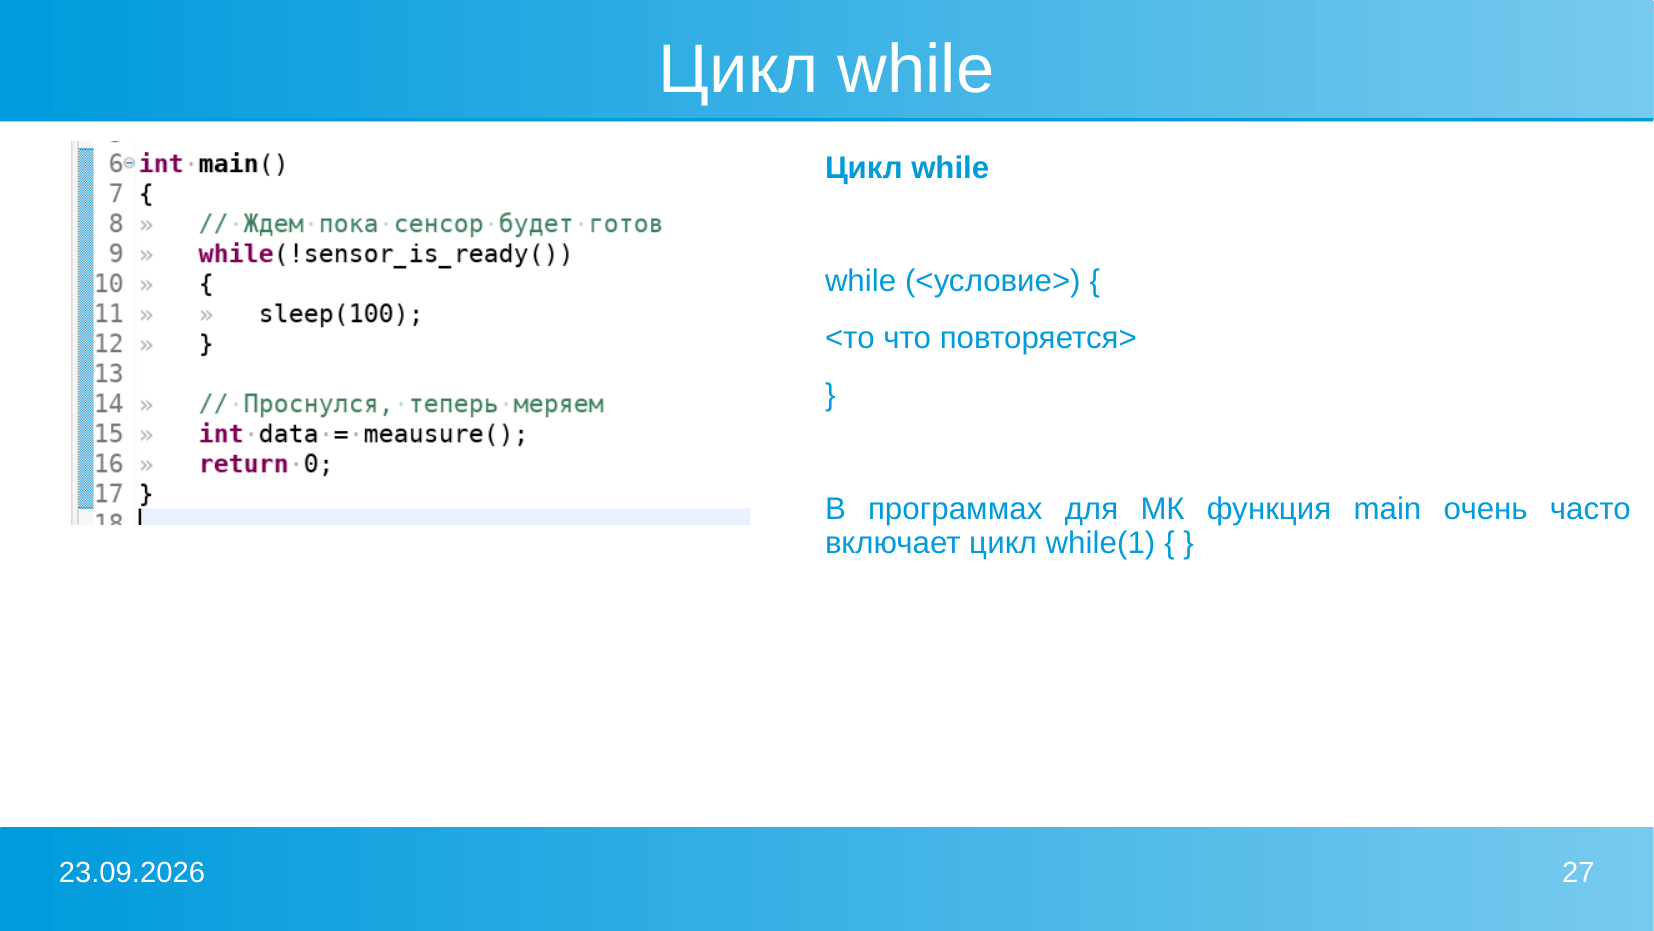

# Цикл while
Цикл while
while (<условие>) {
<то что повторяется>
}
В программах для МК функция main очень часто включает цикл while(1) { }
27